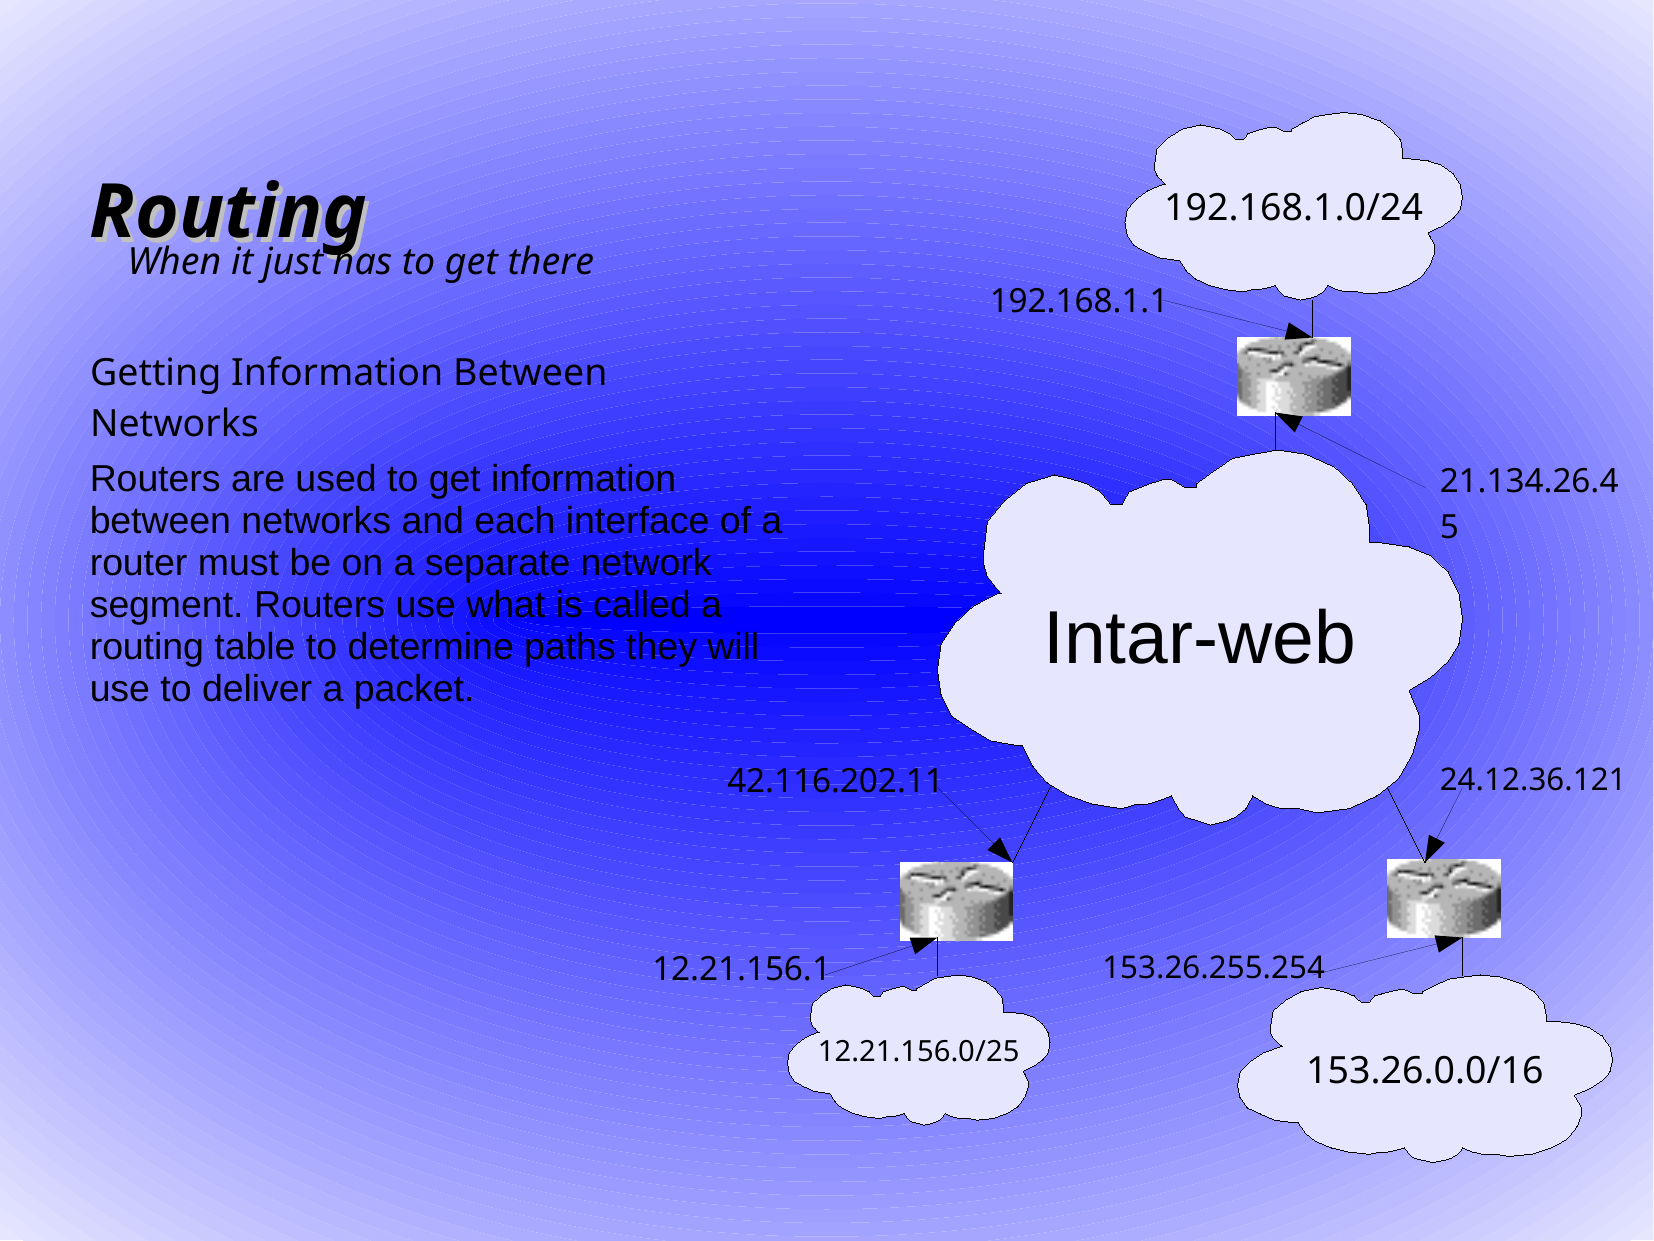

192.168.1.0/24
Routing
When it just has to get there
192.168.1.1
Getting Information Between Networks
Routers are used to get information between networks and each interface of a router must be on a separate network segment. Routers use what is called a routing table to determine paths they will use to deliver a packet.
Intar-web
21.134.26.45
42.116.202.11
24.12.36.121
12.21.156.1
153.26.255.254
12.21.156.0/25
153.26.0.0/16